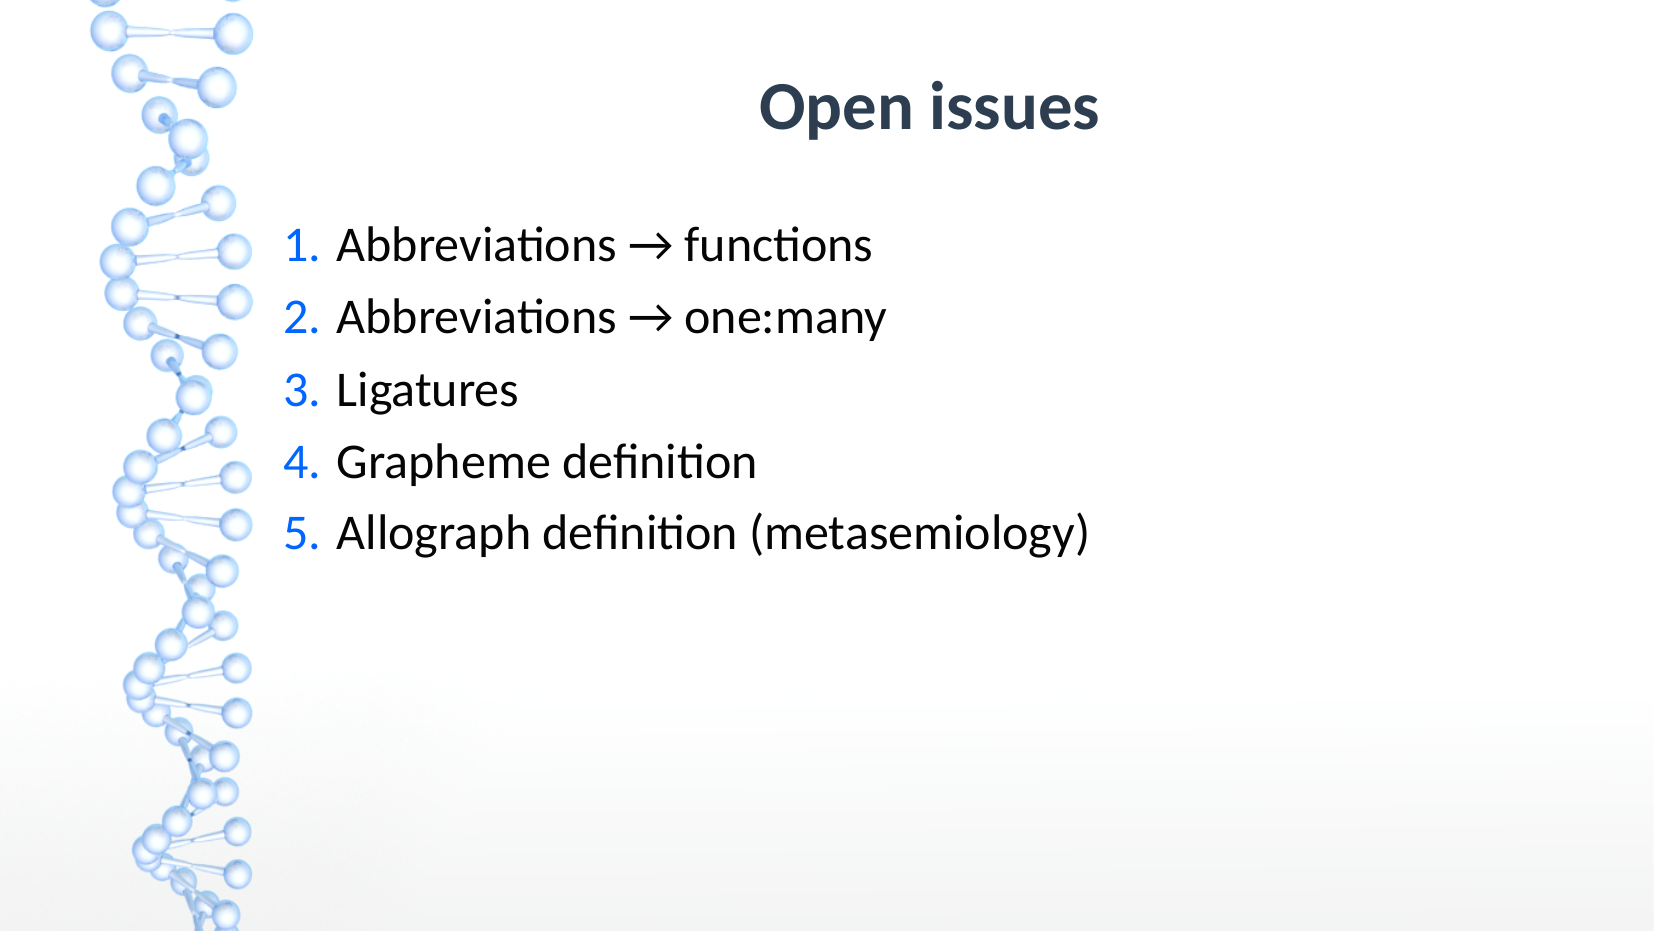

# Open issues
Abbreviations → functions
Abbreviations → one:many
Ligatures
Grapheme definition
Allograph definition (metasemiology)